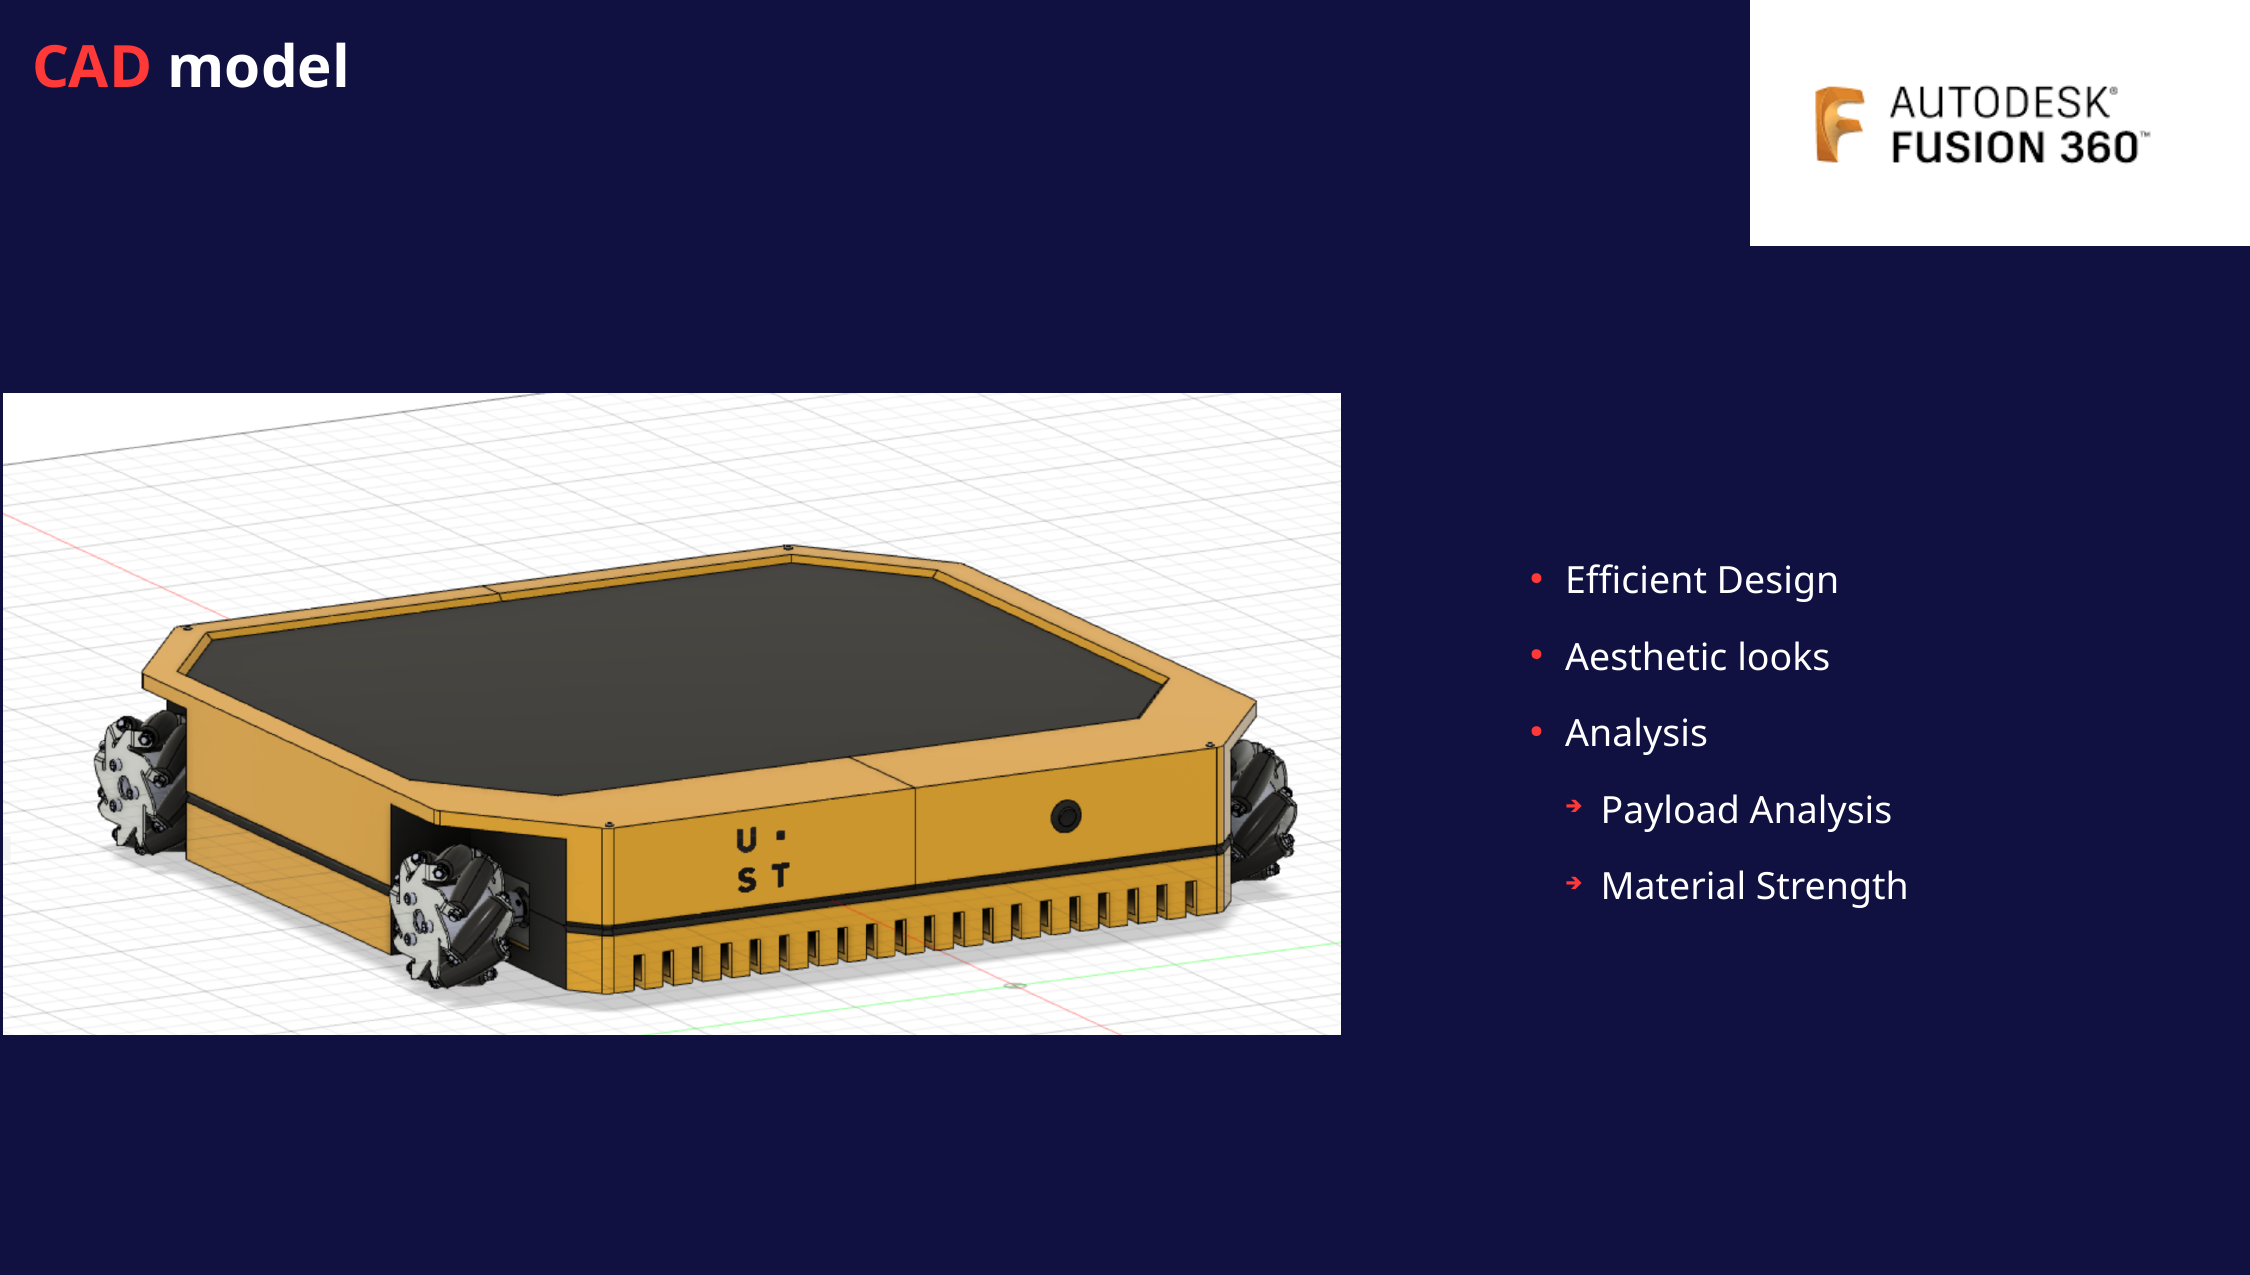

CAD model
Efficient Design
Aesthetic looks
Analysis
Payload Analysis
Material Strength